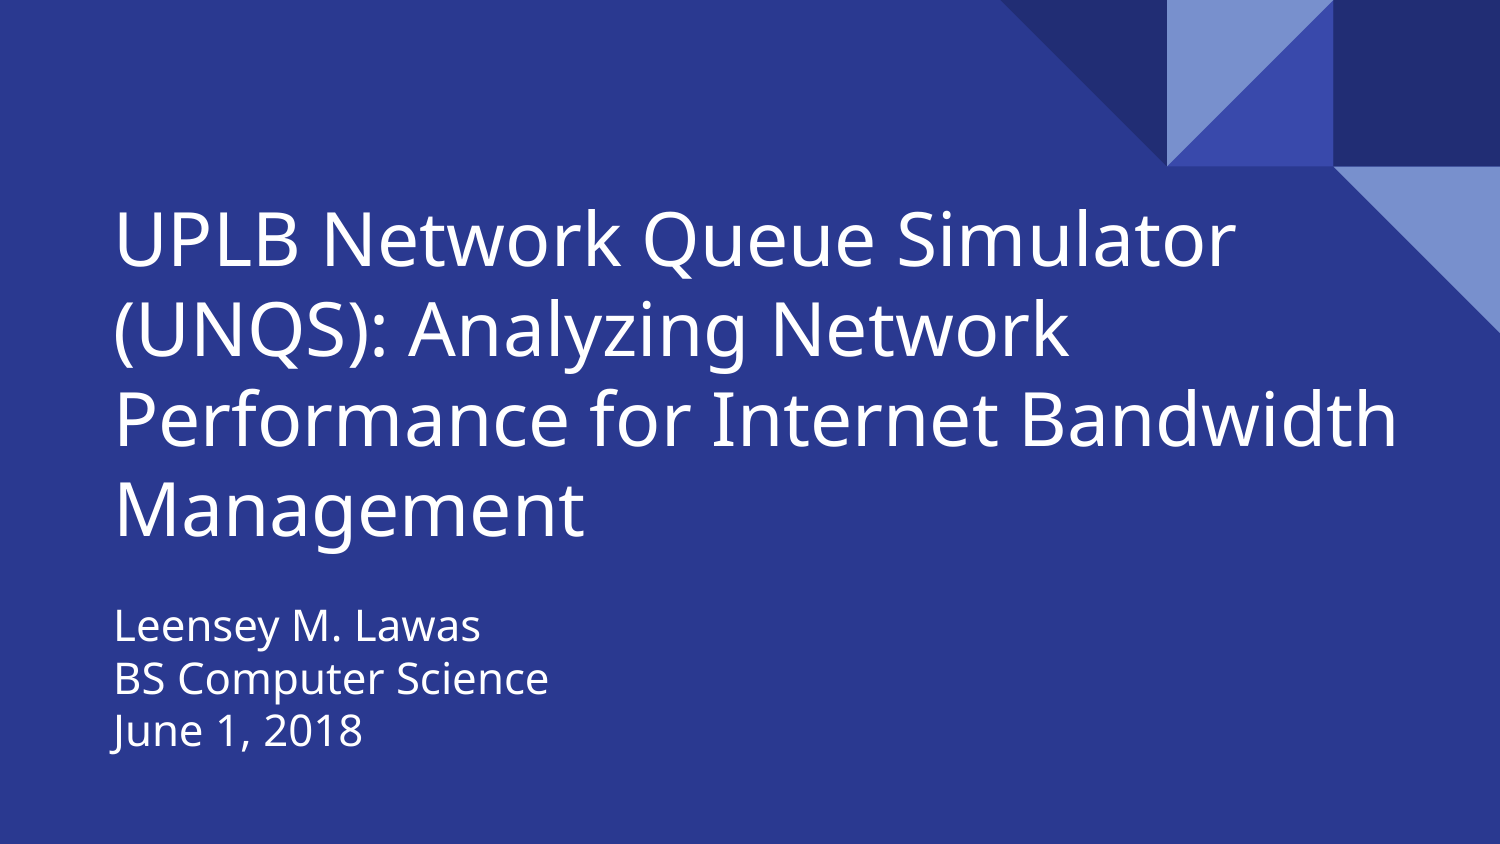

# UPLB Network Queue Simulator (UNQS): Analyzing Network Performance for Internet Bandwidth Management
Leensey M. Lawas
BS Computer Science
June 1, 2018